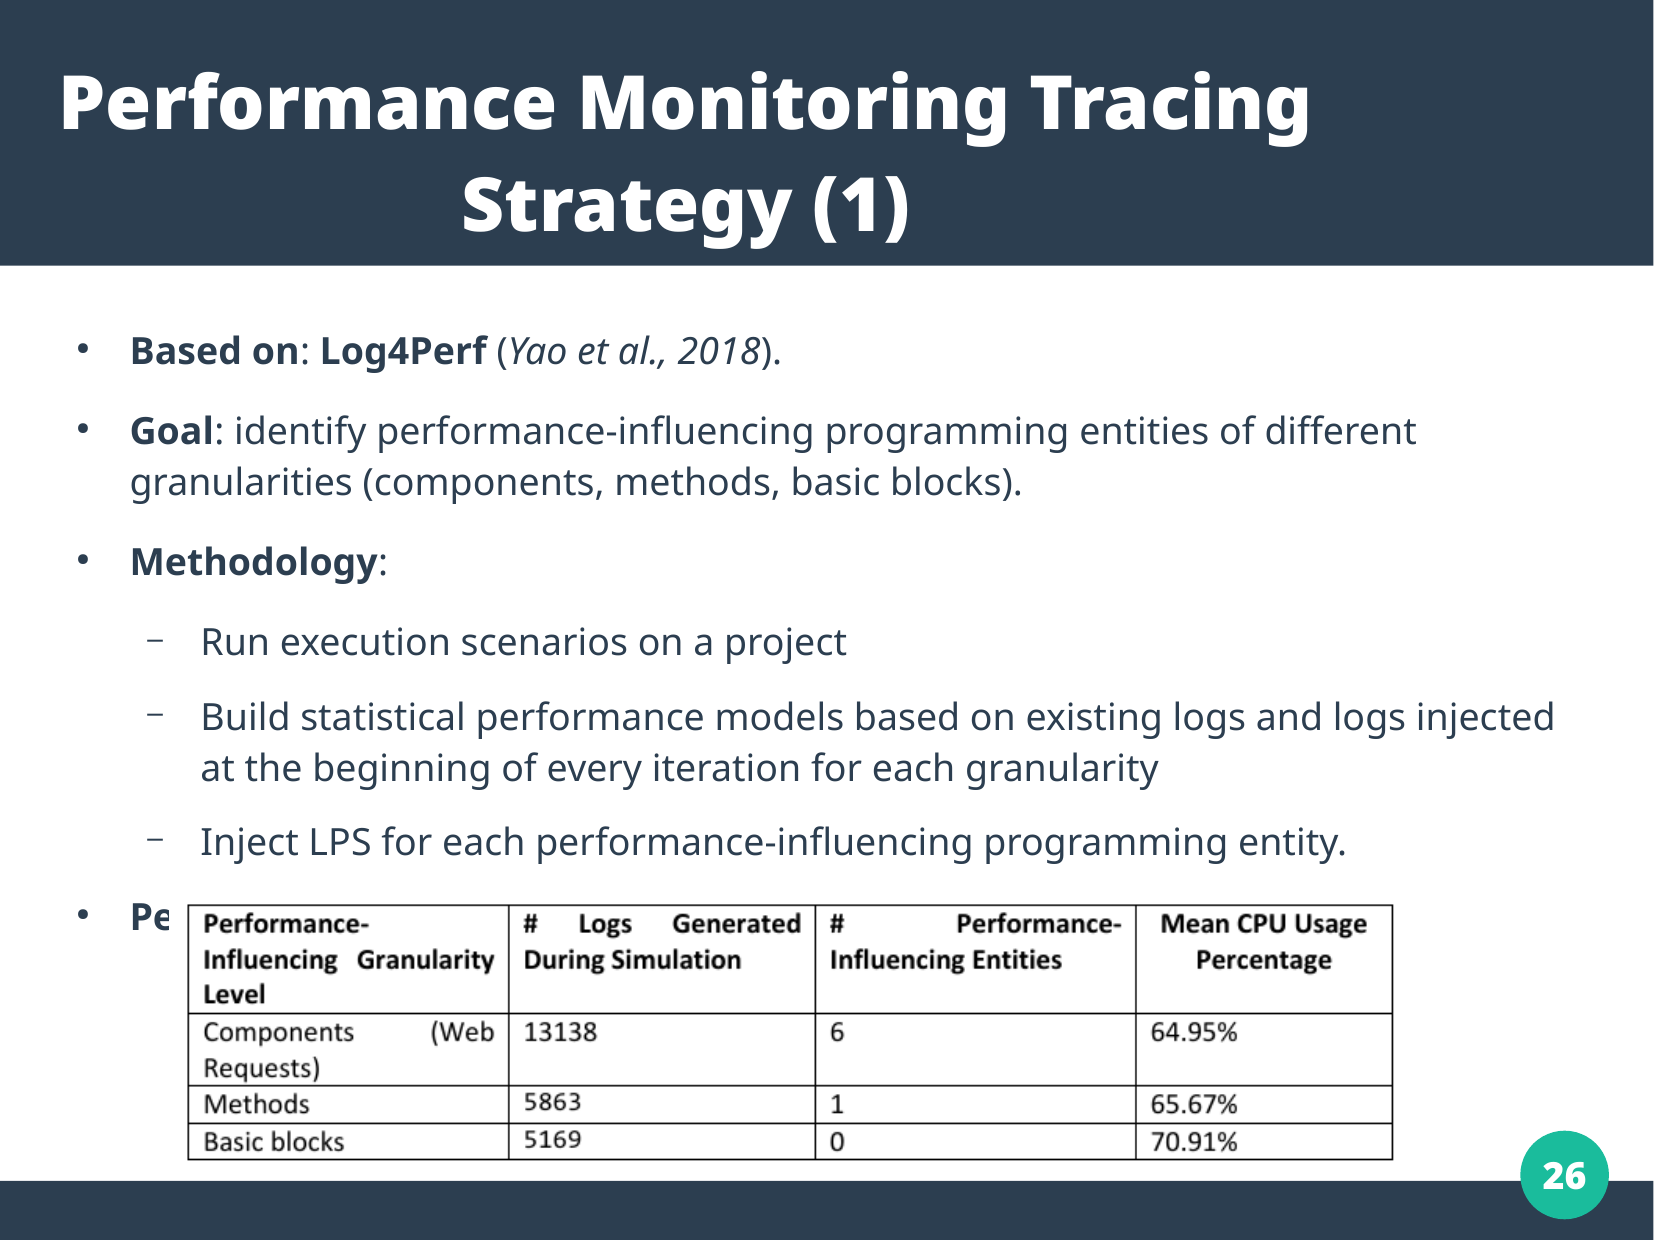

# Performance Monitoring Tracing Strategy (1)
Based on: Log4Perf (Yao et al., 2018).
Goal: identify performance-influencing programming entities of different granularities (components, methods, basic blocks).
Methodology:
Run execution scenarios on a project
Build statistical performance models based on existing logs and logs injected at the beginning of every iteration for each granularity
Inject LPS for each performance-influencing programming entity.
Performance Metric: Mean CPU usage percentage.
26